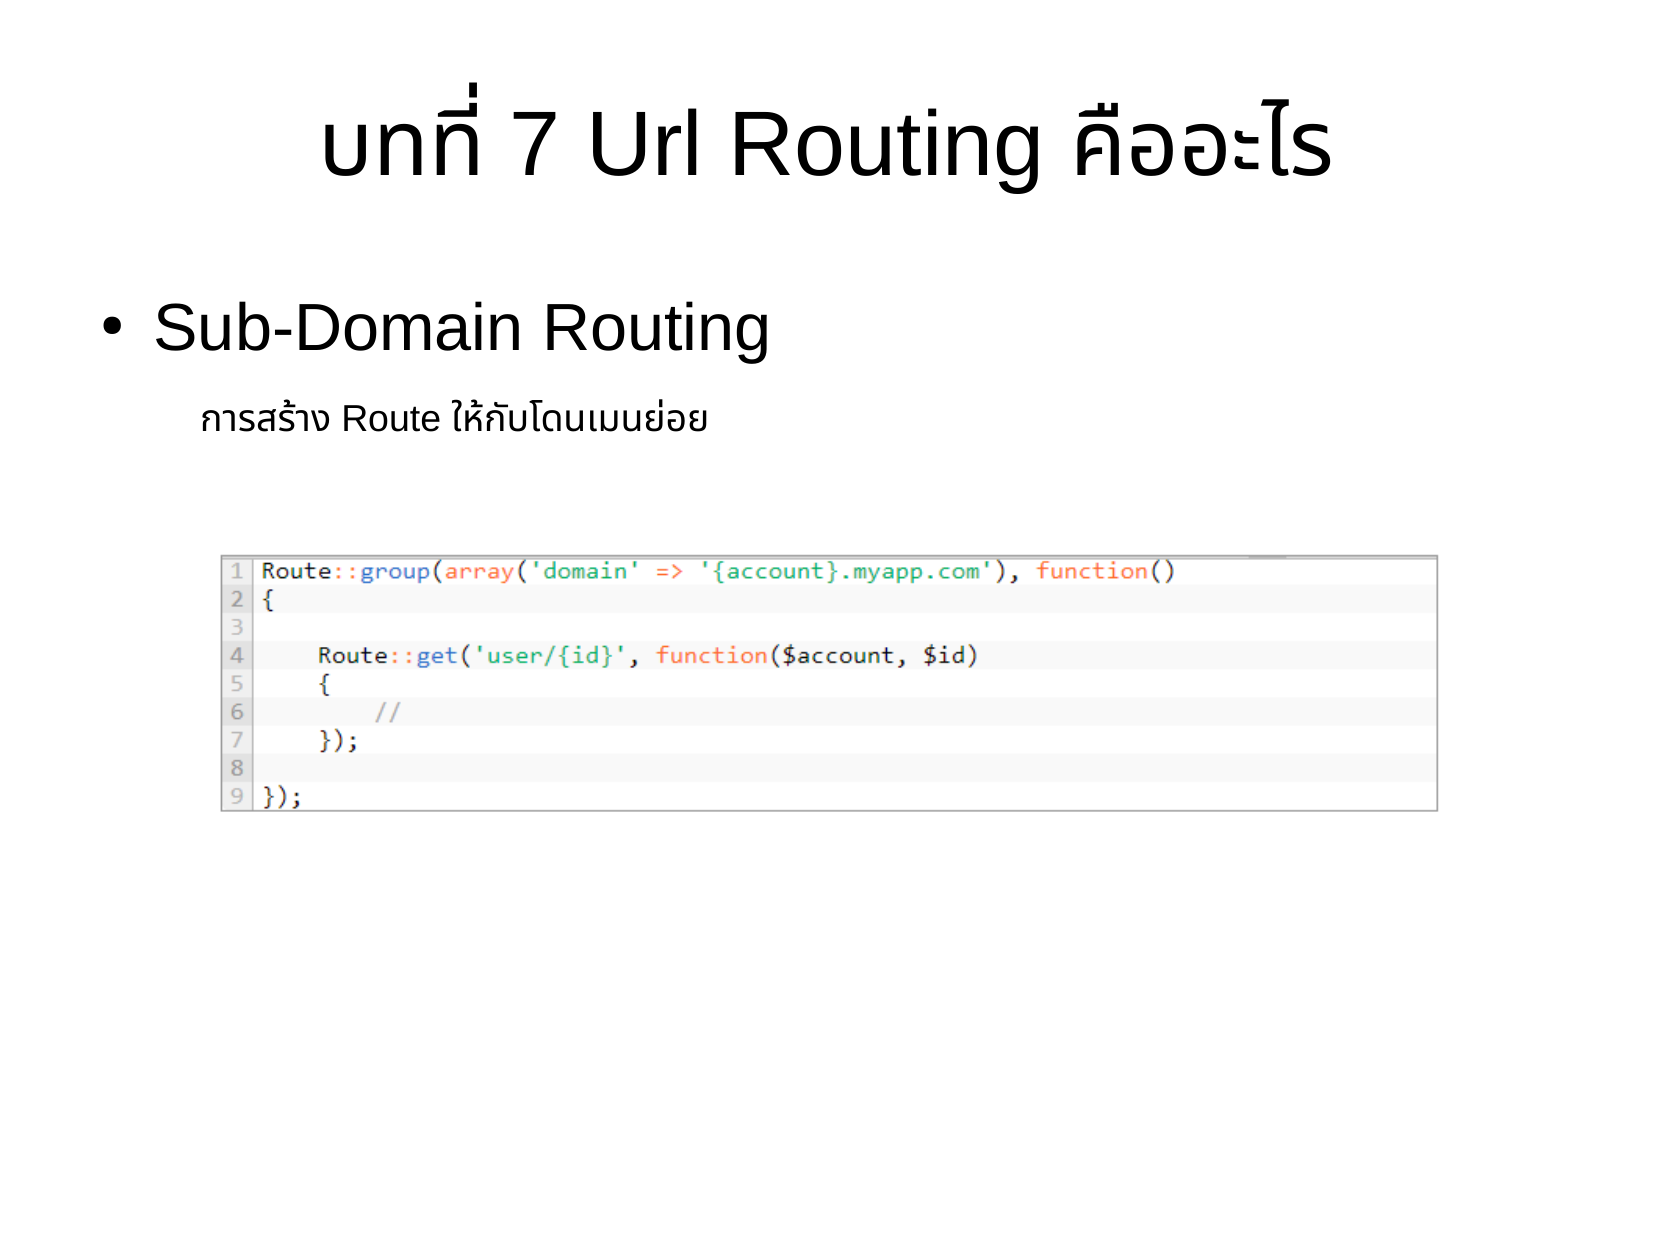

# บทที่ 7 Url Routing คืออะไร
Sub-Domain Routing
การสร้าง Route ให้กับโดนเมนย่อย